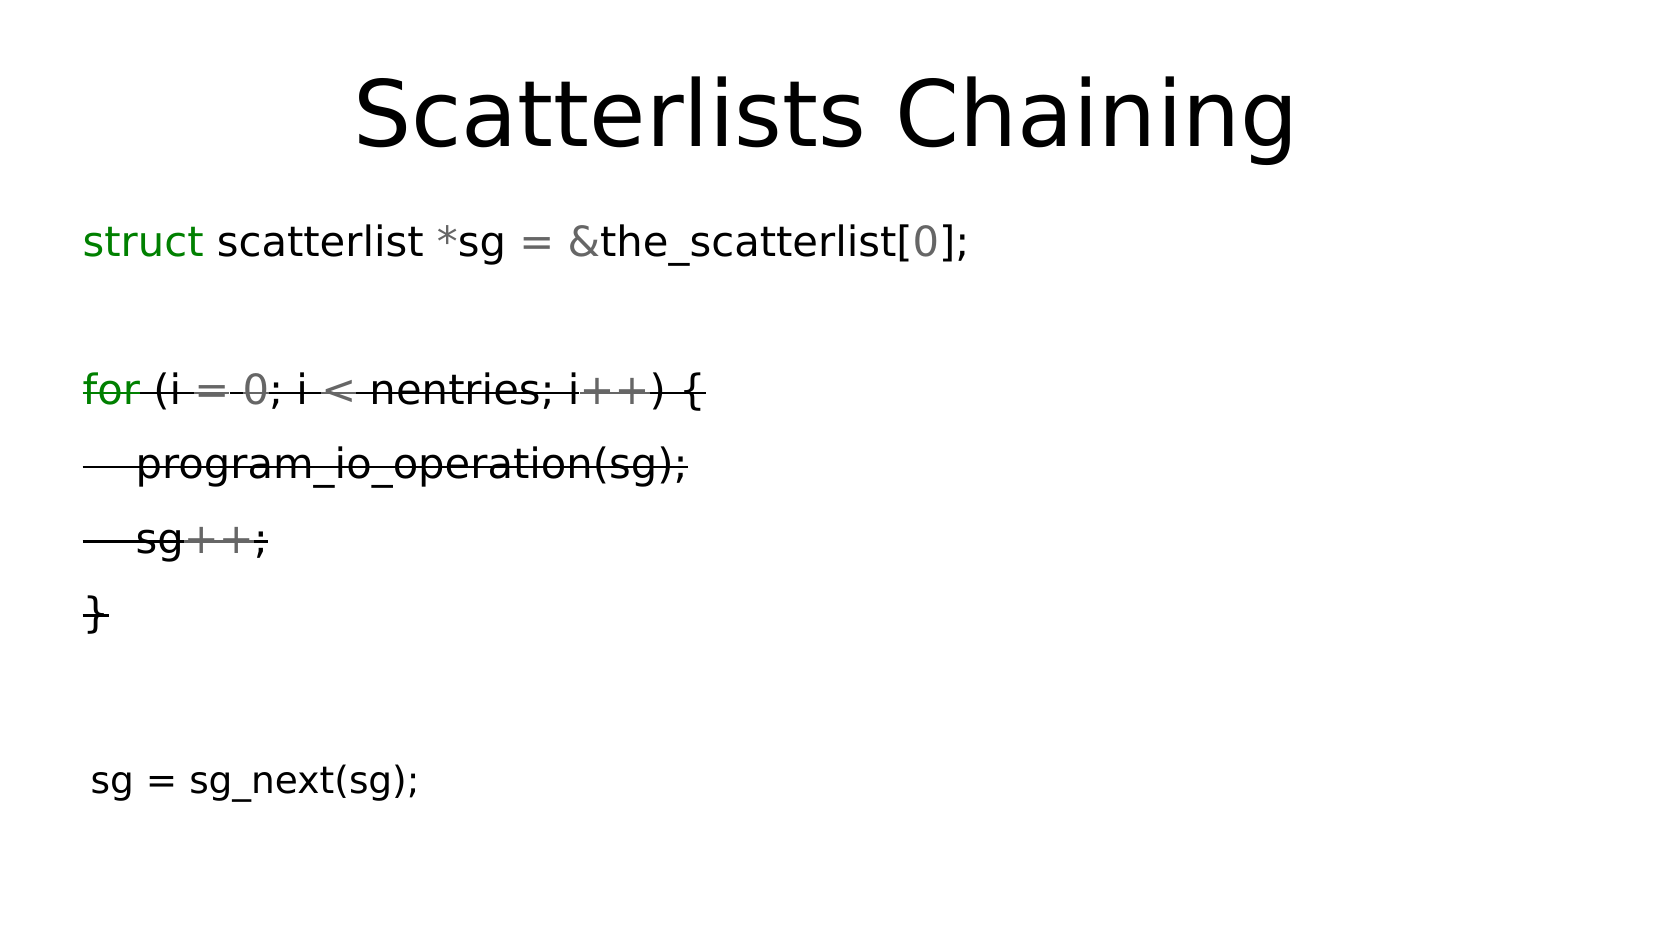

# Scatterlists Chaining
struct scatterlist *sg = &the_scatterlist[0];
for (i = 0; i < nentries; i++) {
 program_io_operation(sg);
 sg++;
}
sg = sg_next(sg);